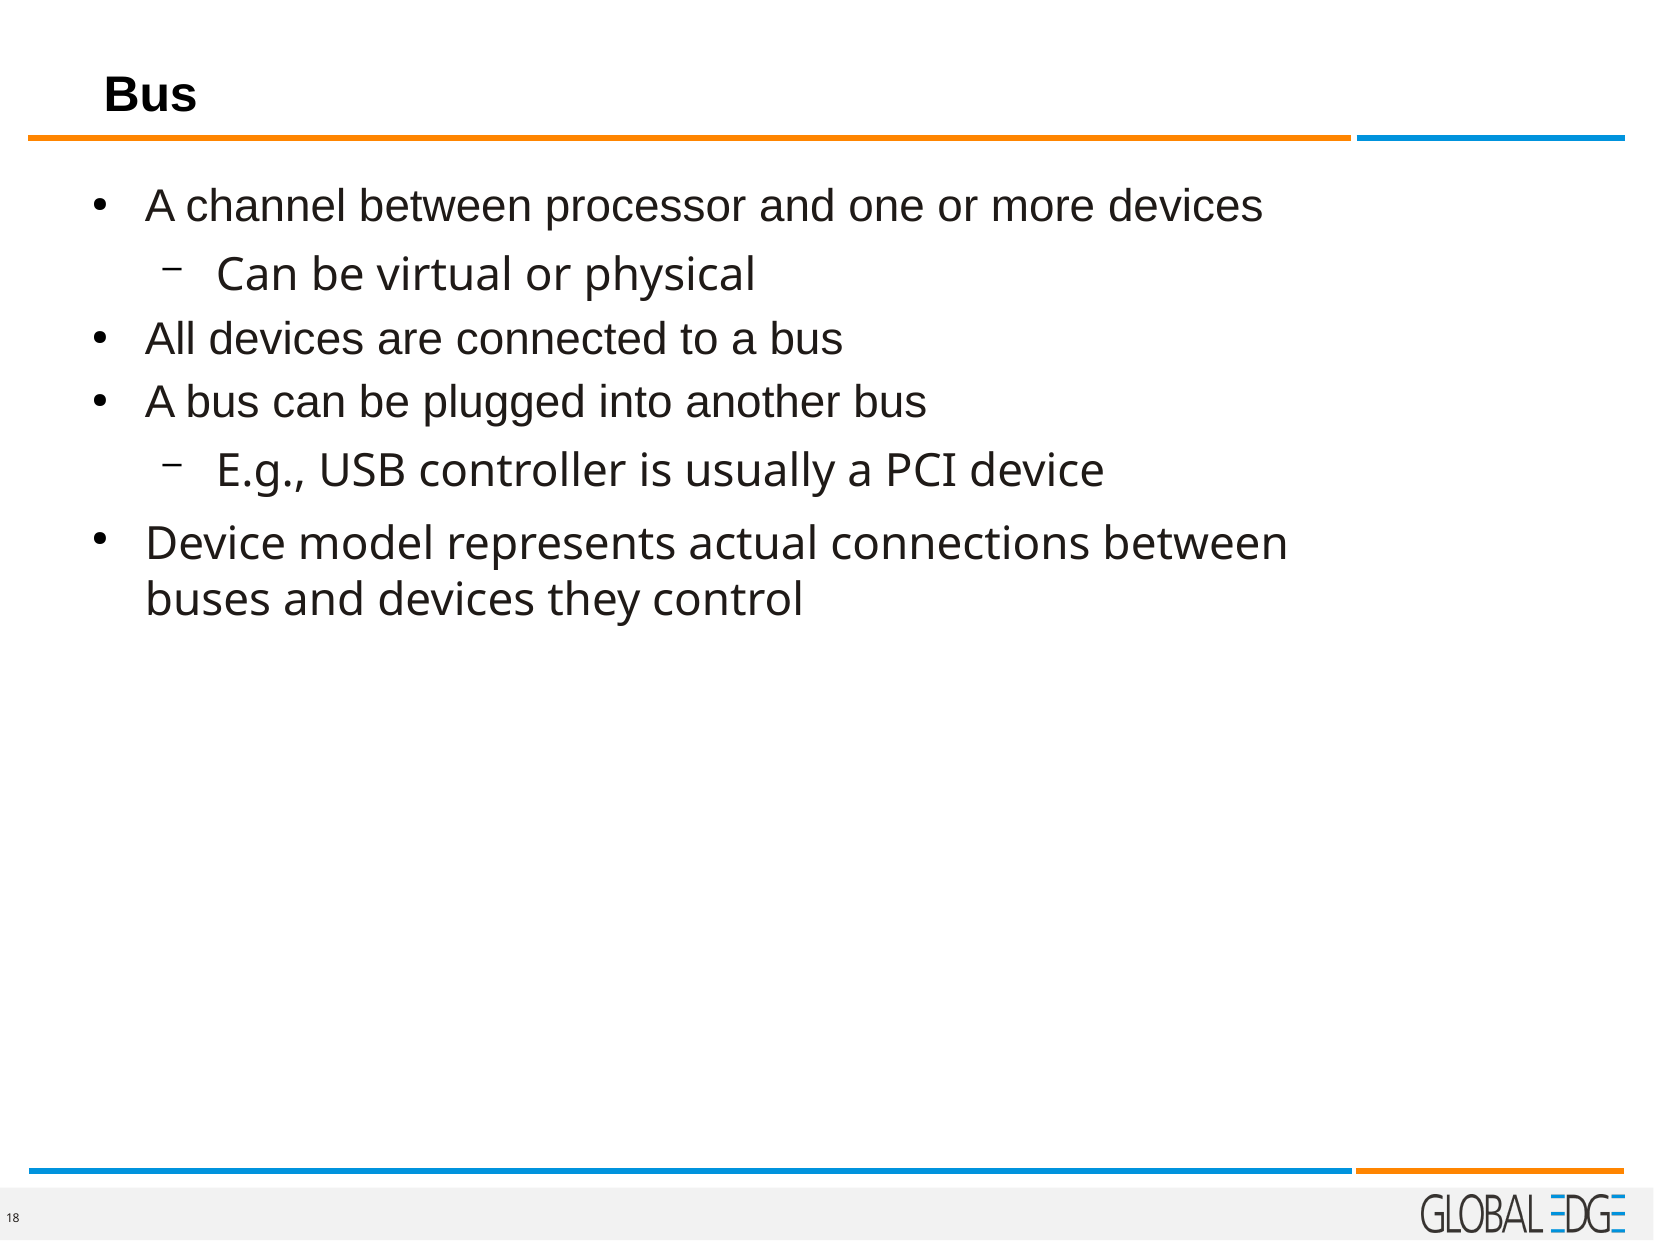

Bus
# A channel between processor and one or more devices
Can be virtual or physical
All devices are connected to a bus
A bus can be plugged into another bus
E.g., USB controller is usually a PCI device
Device model represents actual connections between buses and devices they control